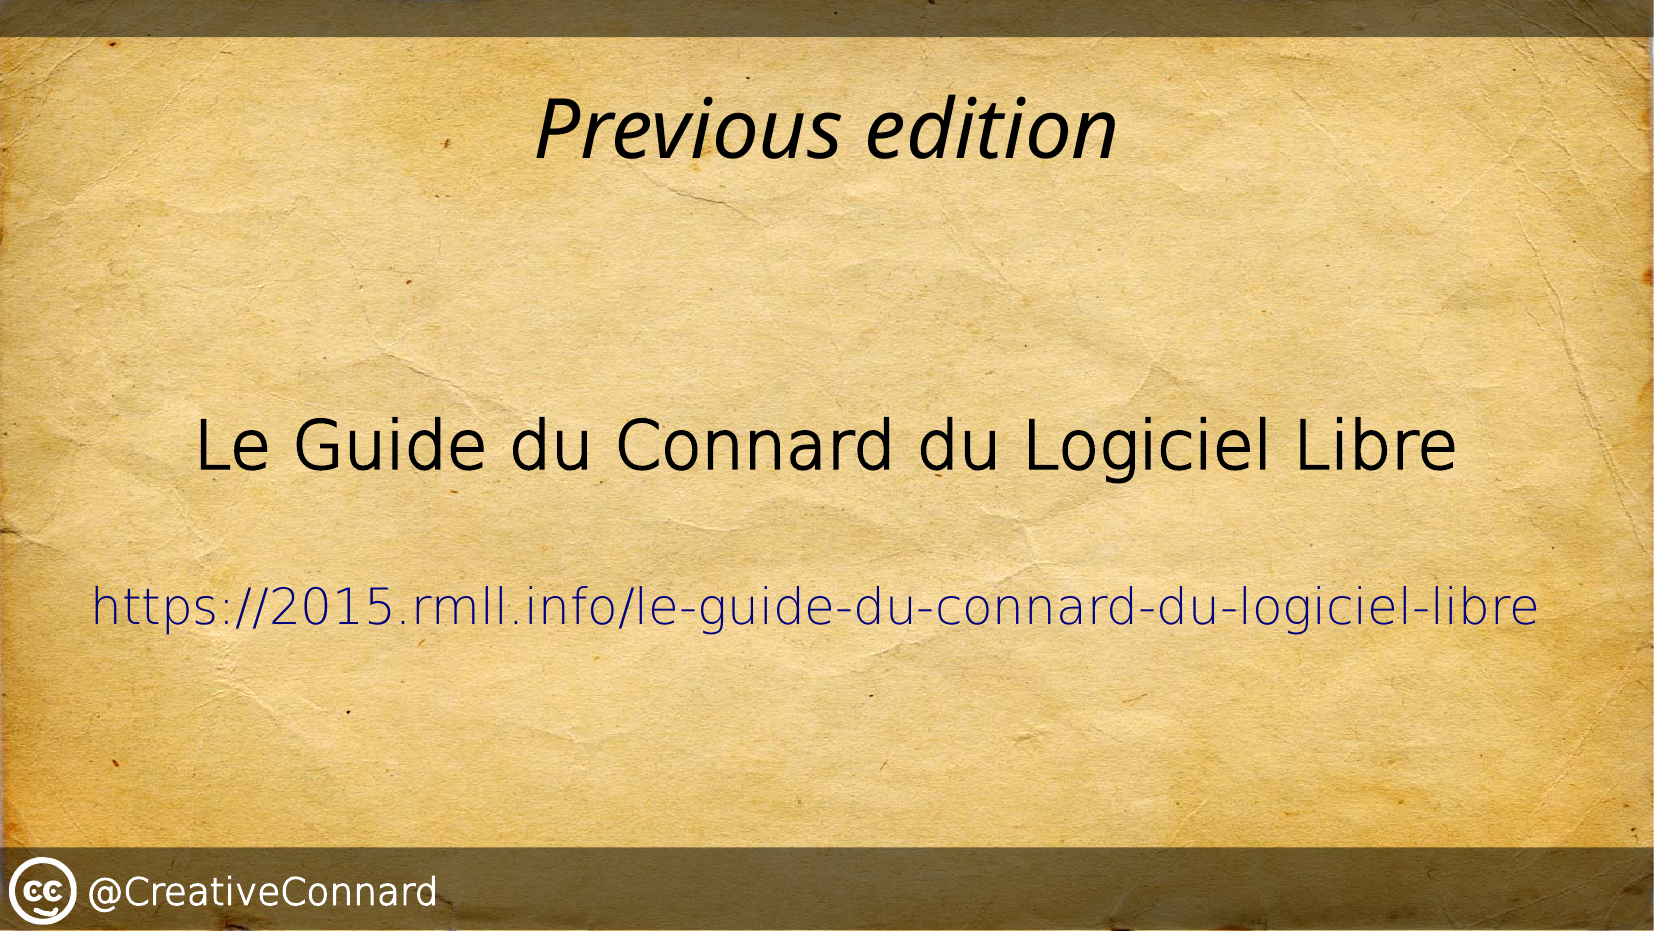

# Previous edition
Le Guide du Connard du Logiciel Libre
https://2015.rmll.info/le-guide-du-connard-du-logiciel-libre